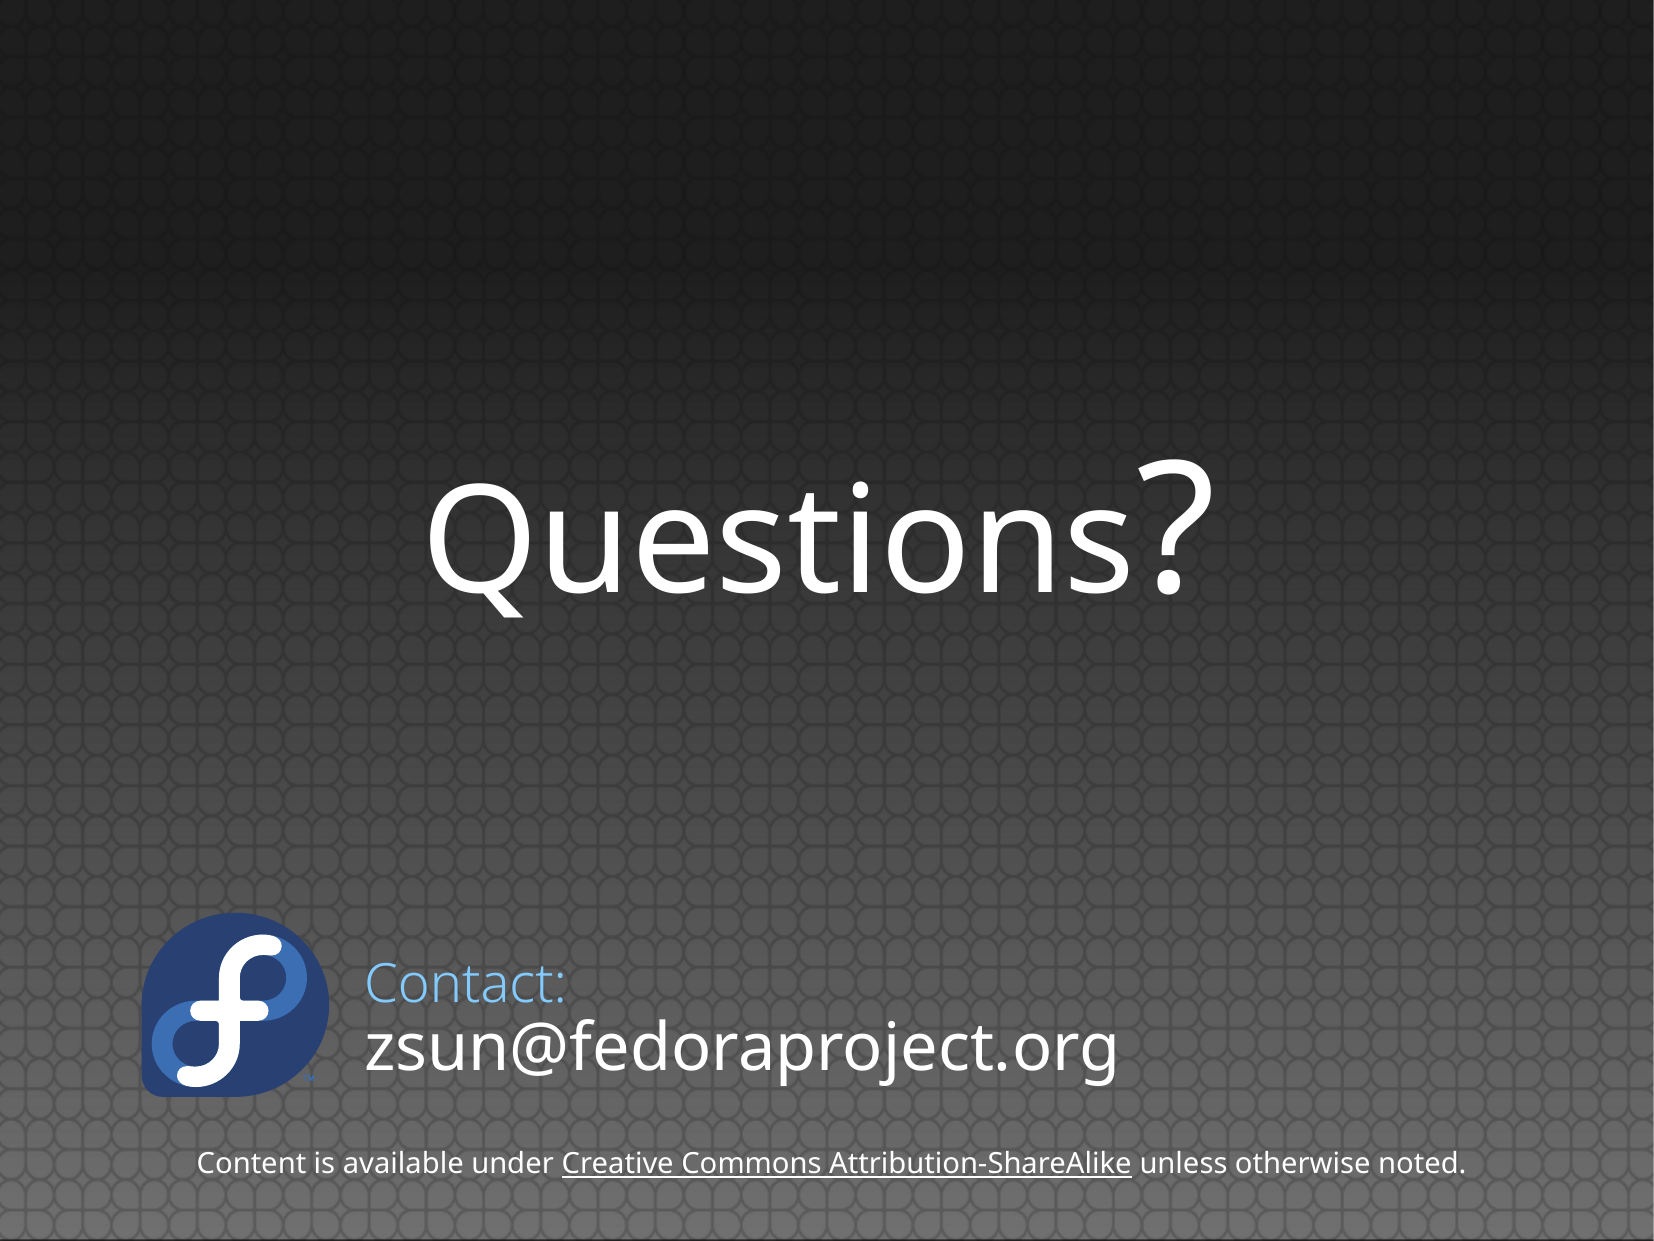

# Questions?
Contact:
zsun@fedoraproject.org
Content is available under Creative Commons Attribution-ShareAlike unless otherwise noted.